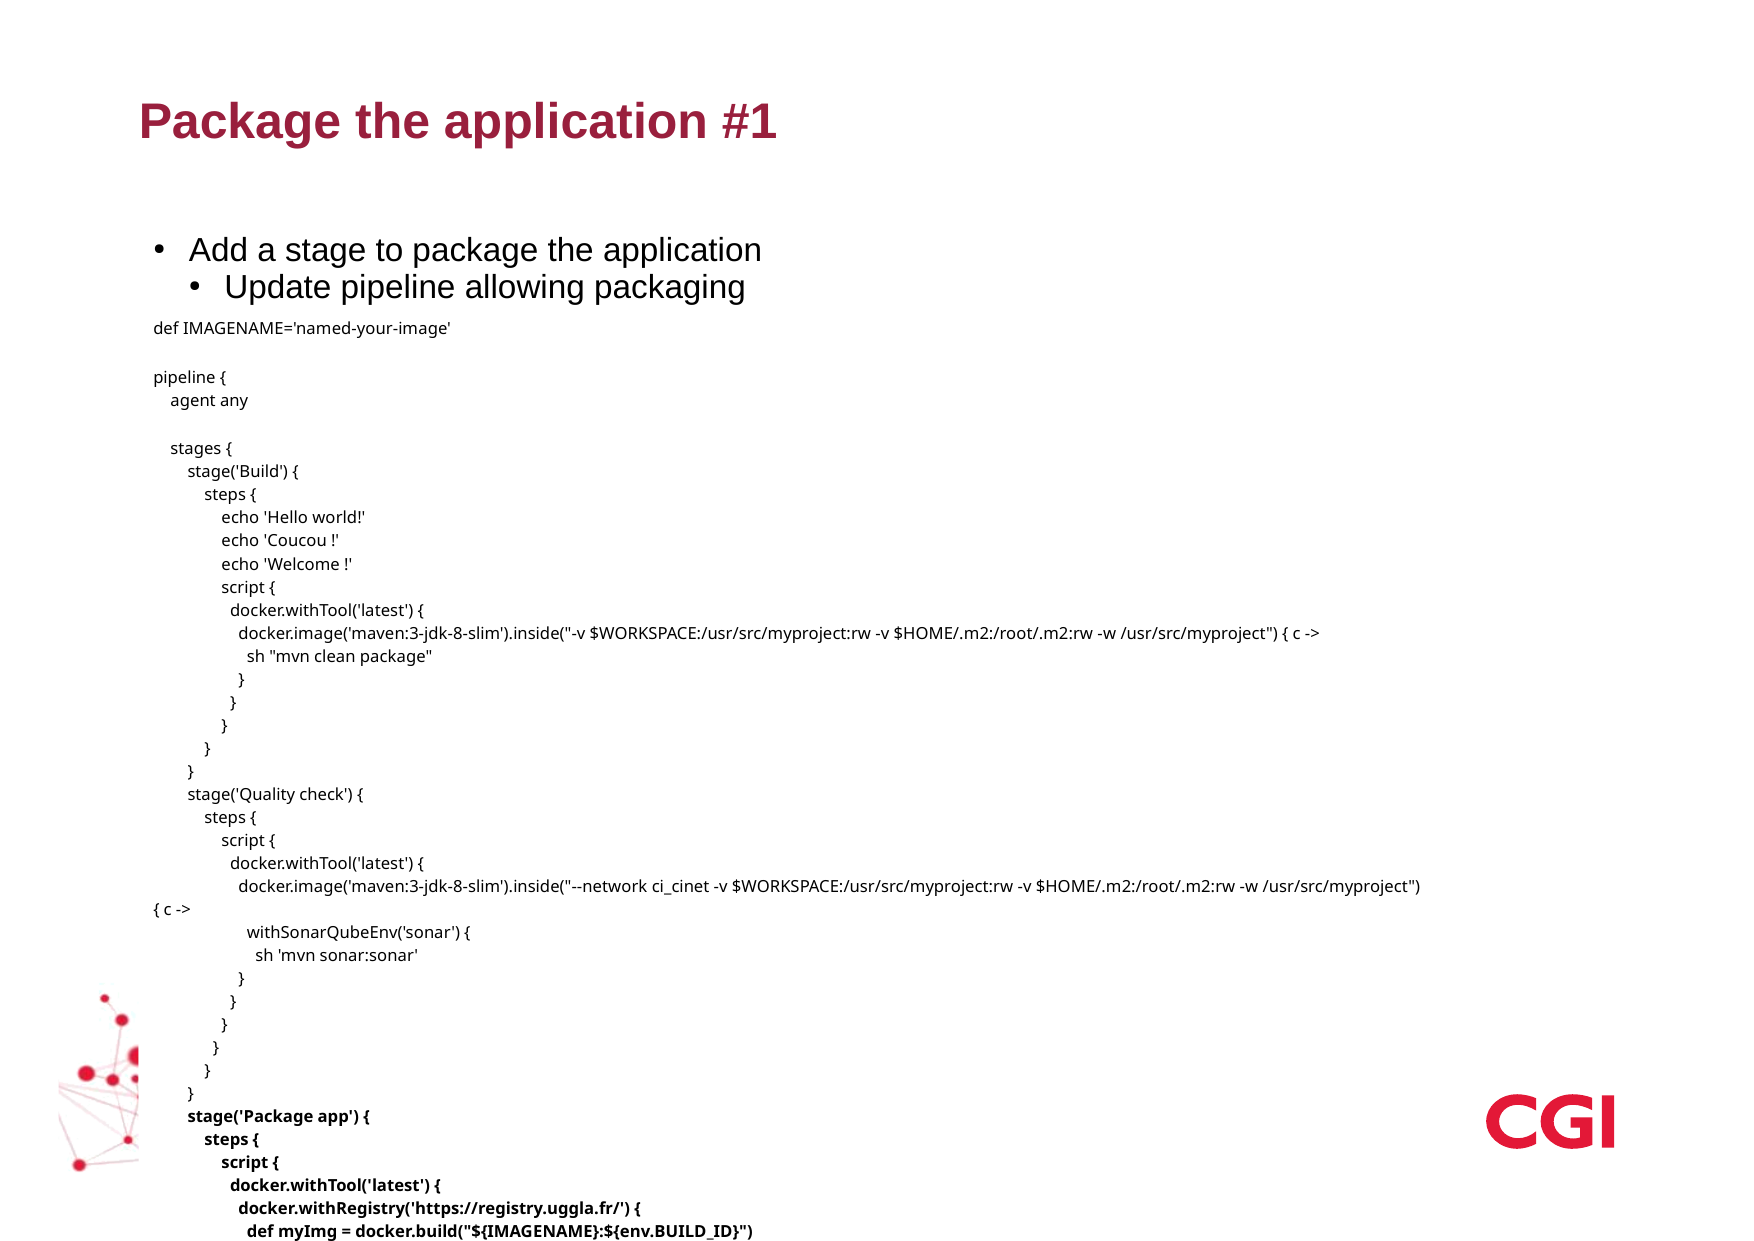

Package the application #1
Add a stage to package the application
Update pipeline allowing packaging
def IMAGENAME='named-your-image'
pipeline {
 agent any
 stages {
 stage('Build') {
 steps {
 echo 'Hello world!'
 echo 'Coucou !'
 echo 'Welcome !'
 script {
 docker.withTool('latest') {
 docker.image('maven:3-jdk-8-slim').inside("-v $WORKSPACE:/usr/src/myproject:rw -v $HOME/.m2:/root/.m2:rw -w /usr/src/myproject") { c ->
 sh "mvn clean package"
 }
 }
 }
 }
 }
 stage('Quality check') {
 steps {
 script {
 docker.withTool('latest') {
 docker.image('maven:3-jdk-8-slim').inside("--network ci_cinet -v $WORKSPACE:/usr/src/myproject:rw -v $HOME/.m2:/root/.m2:rw -w /usr/src/myproject") { c ->
 withSonarQubeEnv('sonar') {
 sh 'mvn sonar:sonar'
 }
 }
 }
 }
 }
 }
 stage('Package app') {
 steps {
 script {
 docker.withTool('latest') {
 docker.withRegistry('https://registry.uggla.fr/') {
 def myImg = docker.build("${IMAGENAME}:${env.BUILD_ID}")
 myImg.push()
 }
 }
 }
 }
 }
 }
}